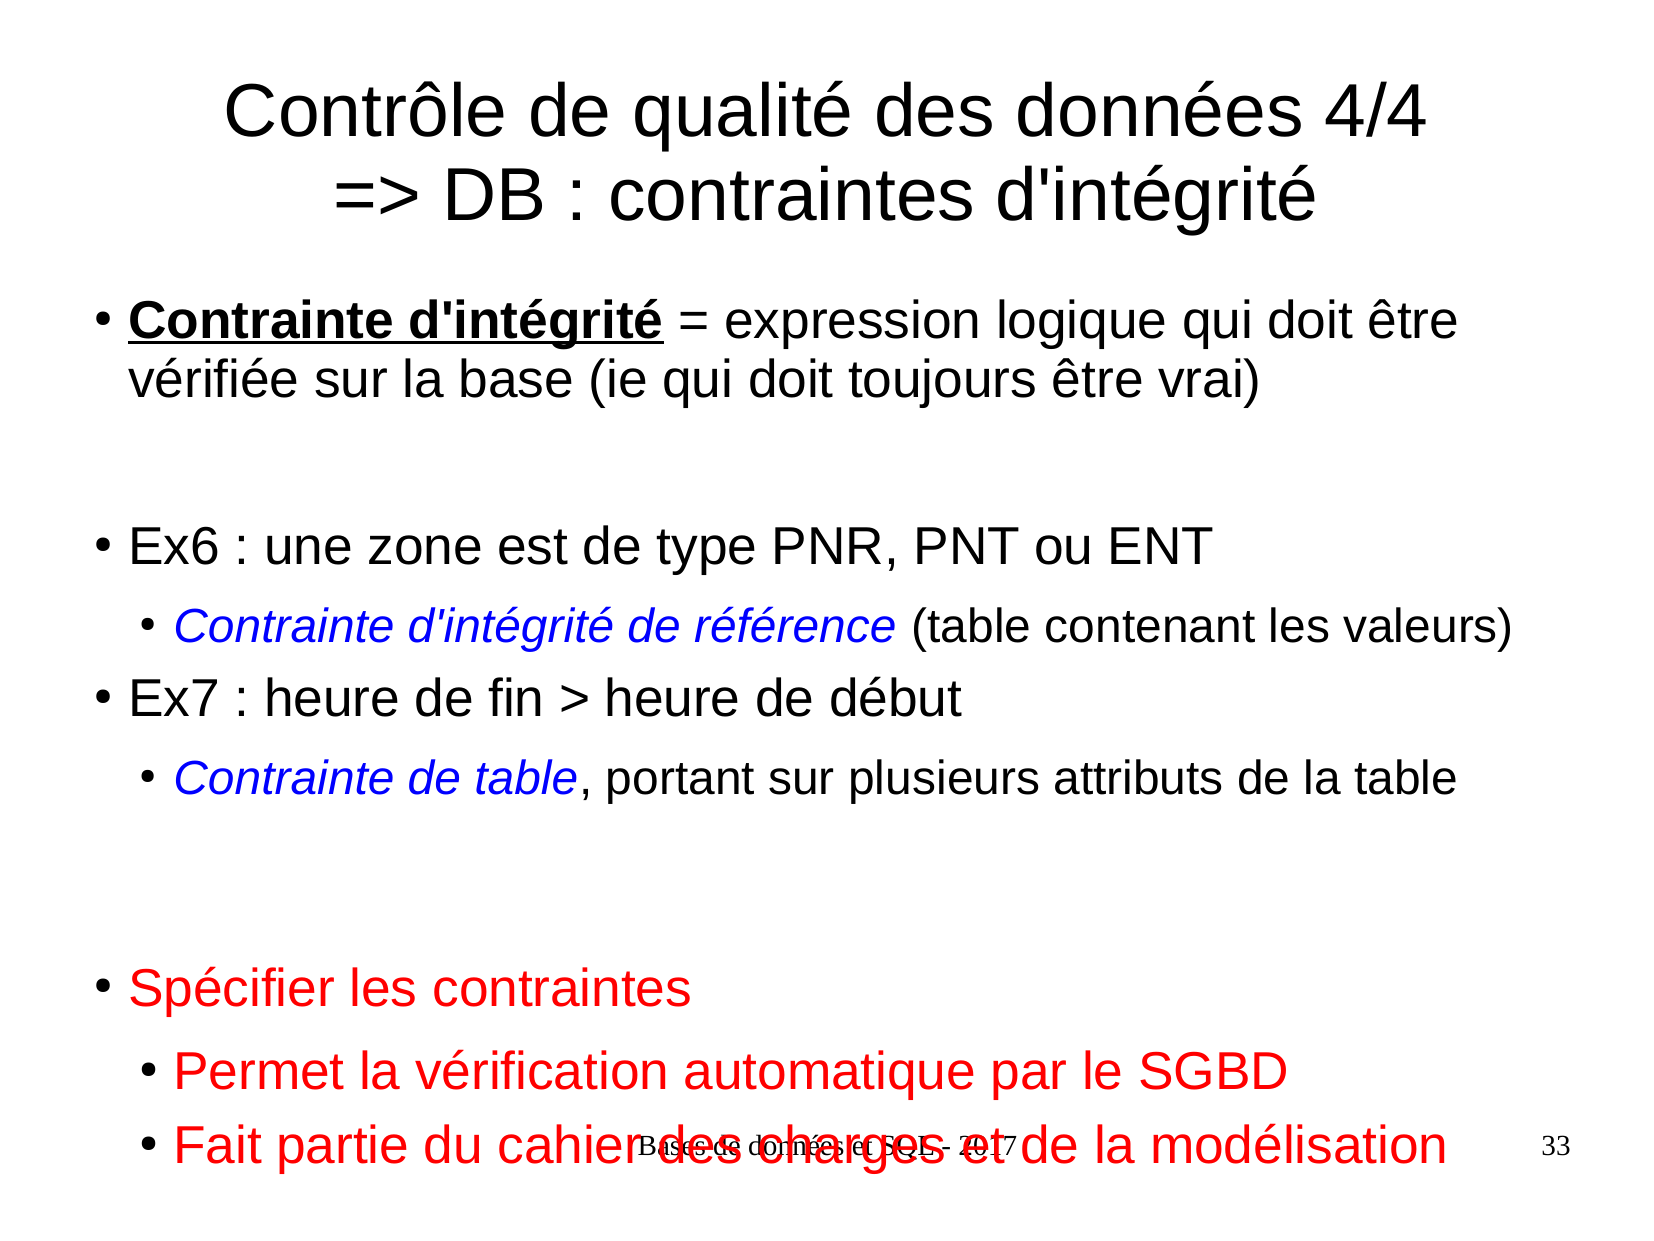

# Contrôle de qualité des données 4/4 => DB : contraintes d'intégrité
Contrainte d'intégrité = expression logique qui doit être vérifiée sur la base (ie qui doit toujours être vrai)
Ex6 : une zone est de type PNR, PNT ou ENT
Contrainte d'intégrité de référence (table contenant les valeurs)
Ex7 : heure de fin > heure de début
Contrainte de table, portant sur plusieurs attributs de la table
Spécifier les contraintes
Permet la vérification automatique par le SGBD
Fait partie du cahier des charges et de la modélisation
Bases de données et SQL - 2017
33